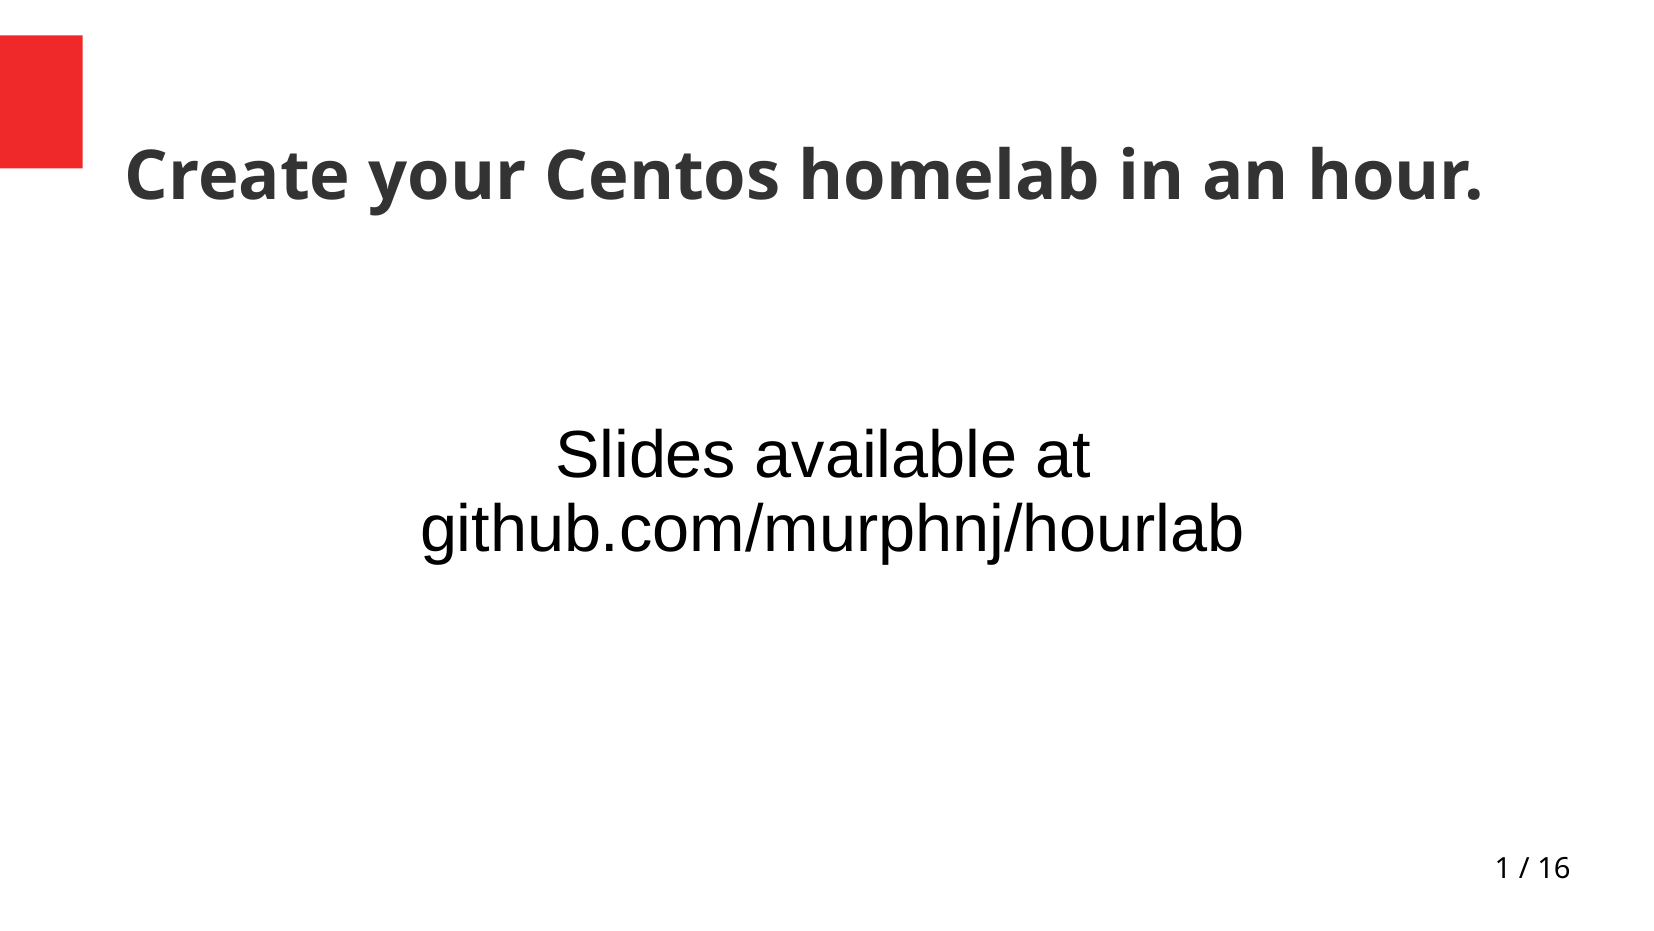

# Create your Centos homelab in an hour.
Slides available at
github.com/murphnj/hourlab
1